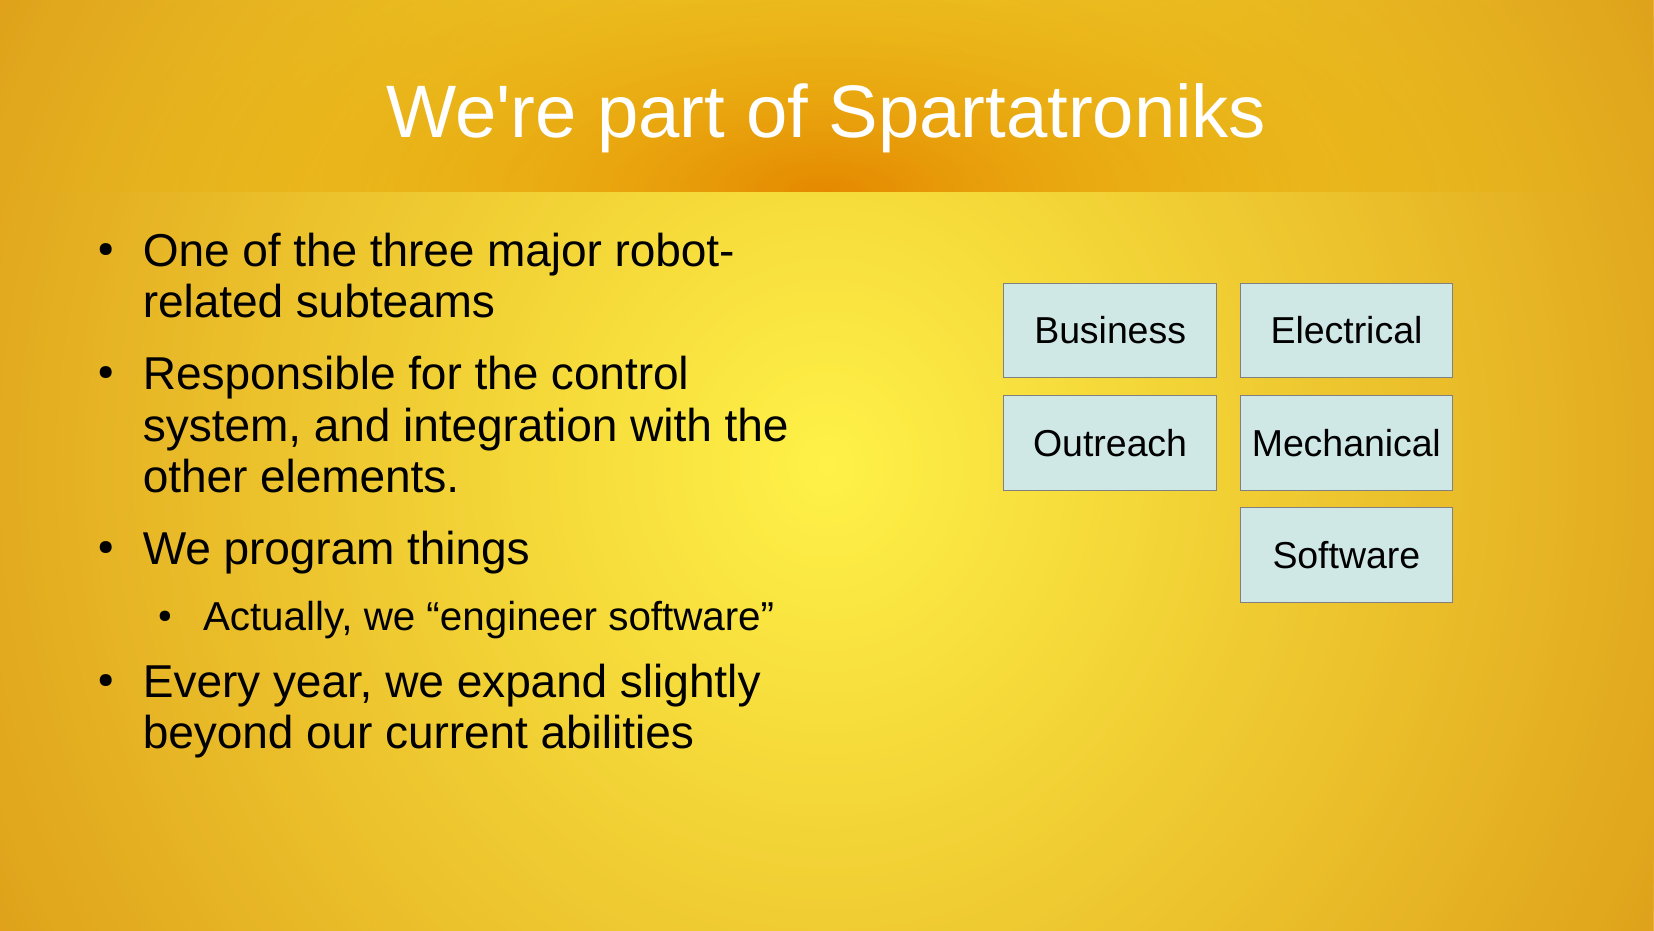

# We're part of Spartatroniks
One of the three major robot-related subteams
Responsible for the control system, and integration with the other elements.
We program things
Actually, we “engineer software”
Every year, we expand slightly beyond our current abilities
Business
Electrical
Outreach
Mechanical
Software